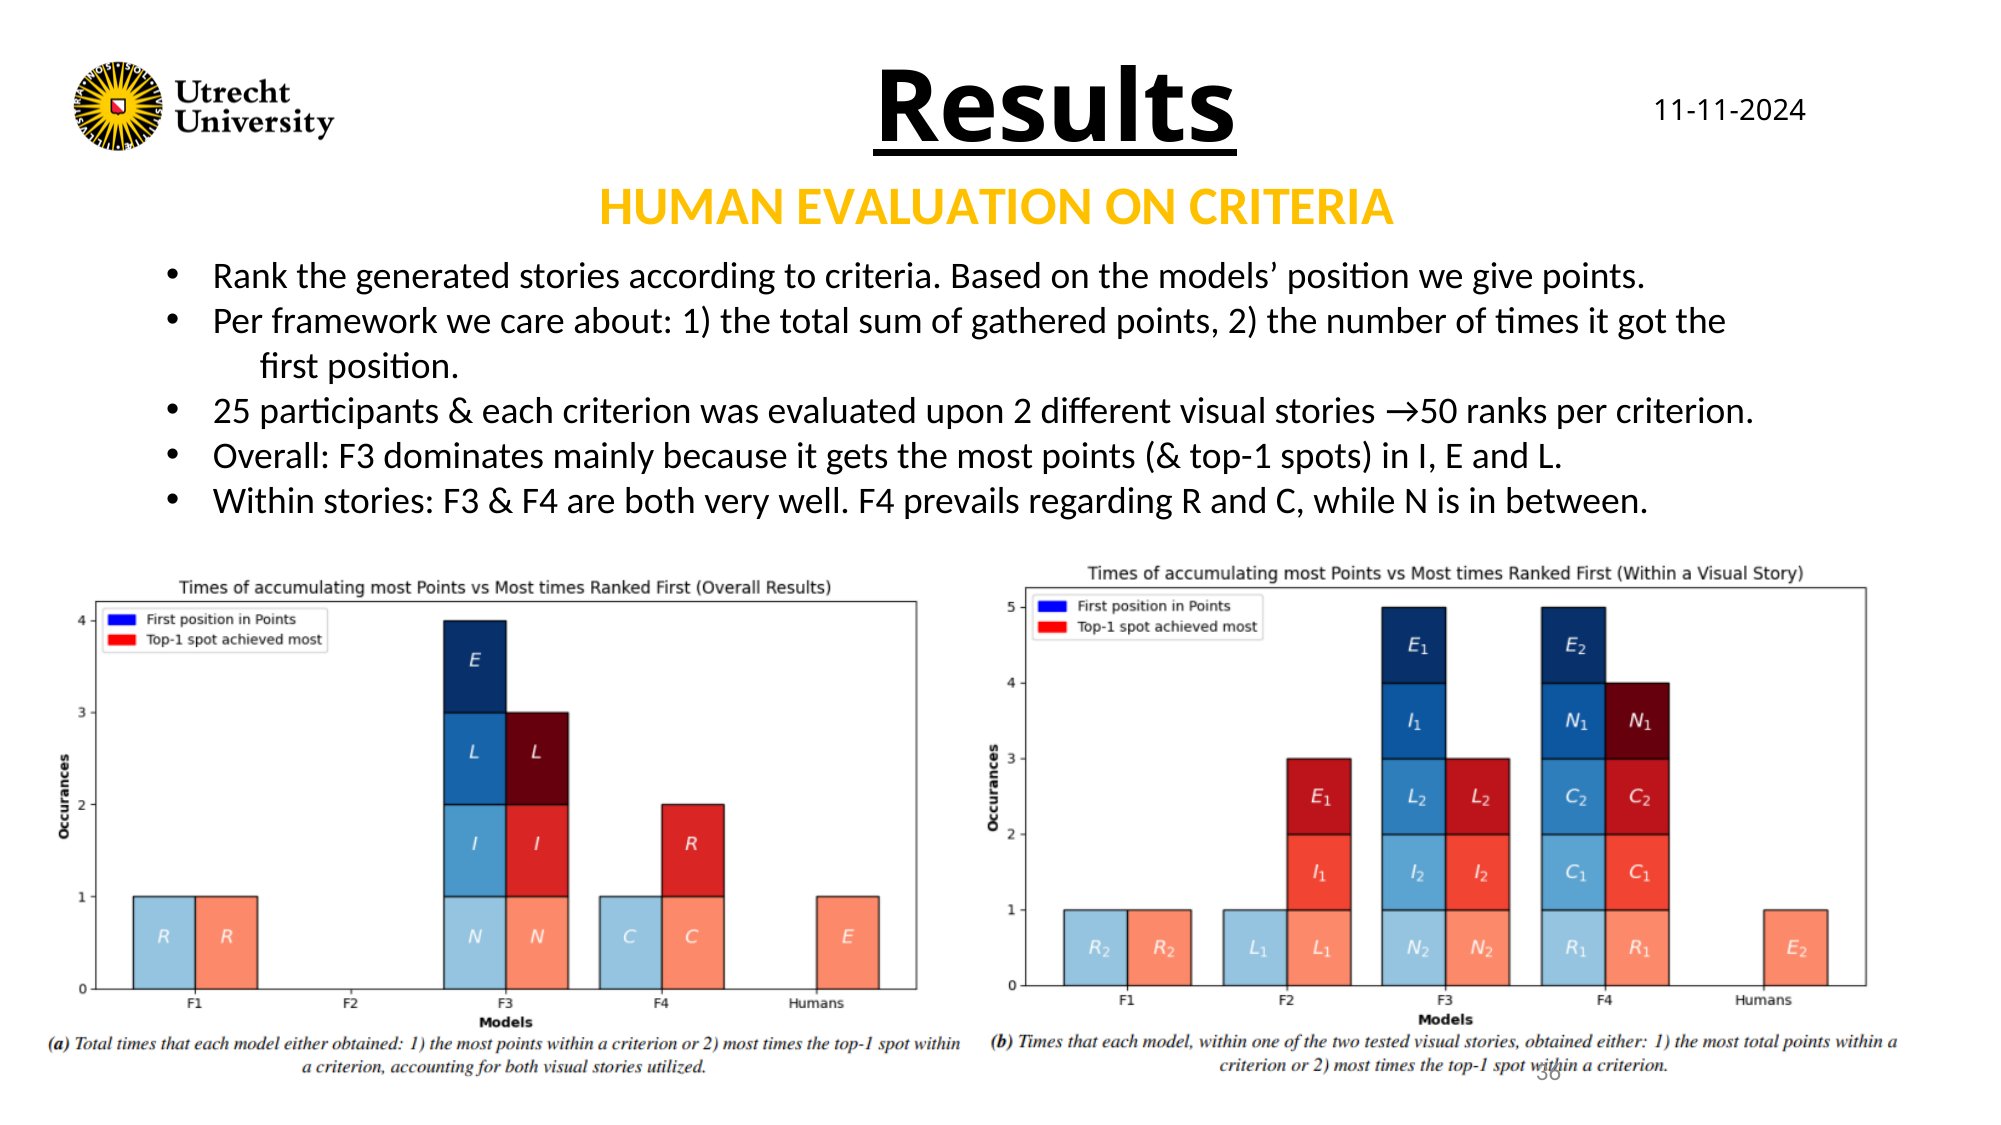

Results
11-11-2024
HUMAN EVALUATION ON CRITERIA
Rank the generated stories according to criteria. Based on the models’ position we give points.
Per framework we care about: 1) the total sum of gathered points, 2) the number of times it got the first position.
25 participants & each criterion was evaluated upon 2 different visual stories →50 ranks per criterion.
Overall: F3 dominates mainly because it gets the most points (& top-1 spots) in I, E and L.
Within stories: F3 & F4 are both very well. F4 prevails regarding R and C, while N is in between.